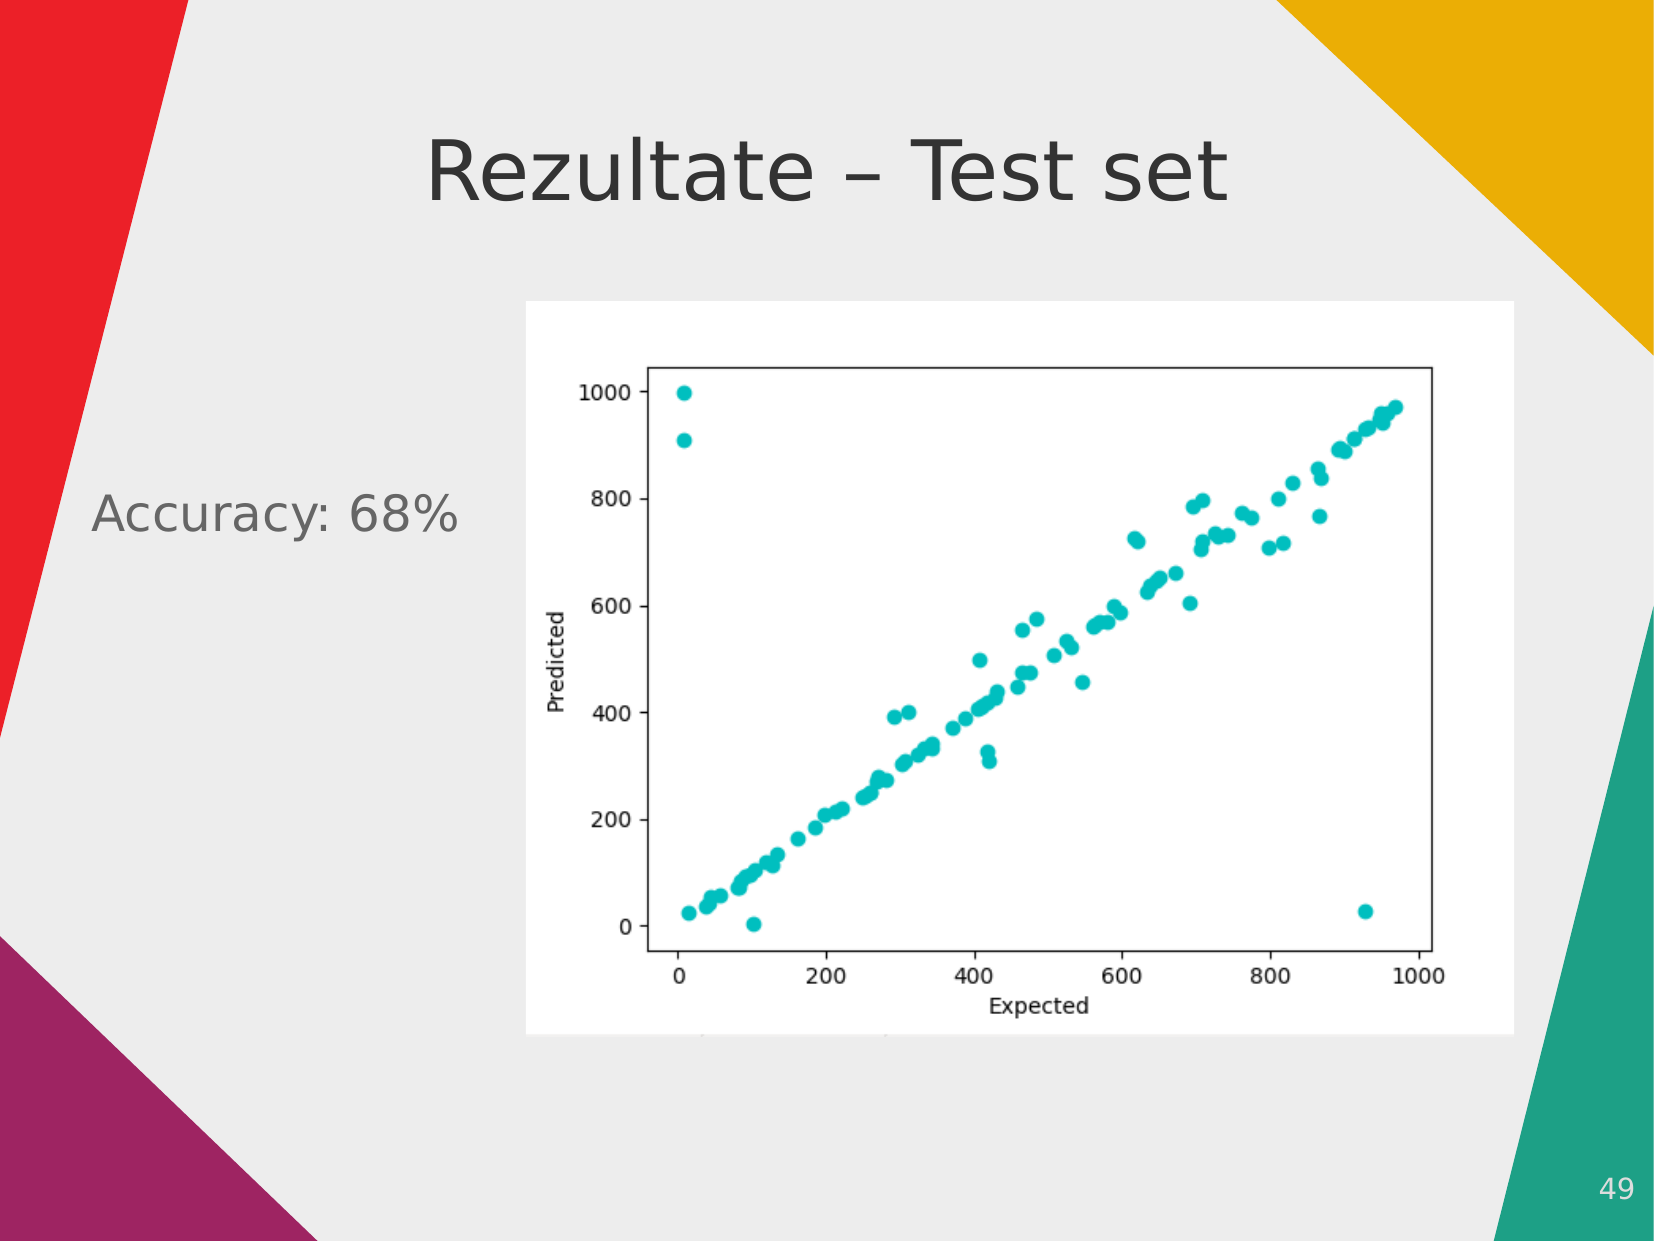

# Rezultate – Test set
Accuracy: 68%
49